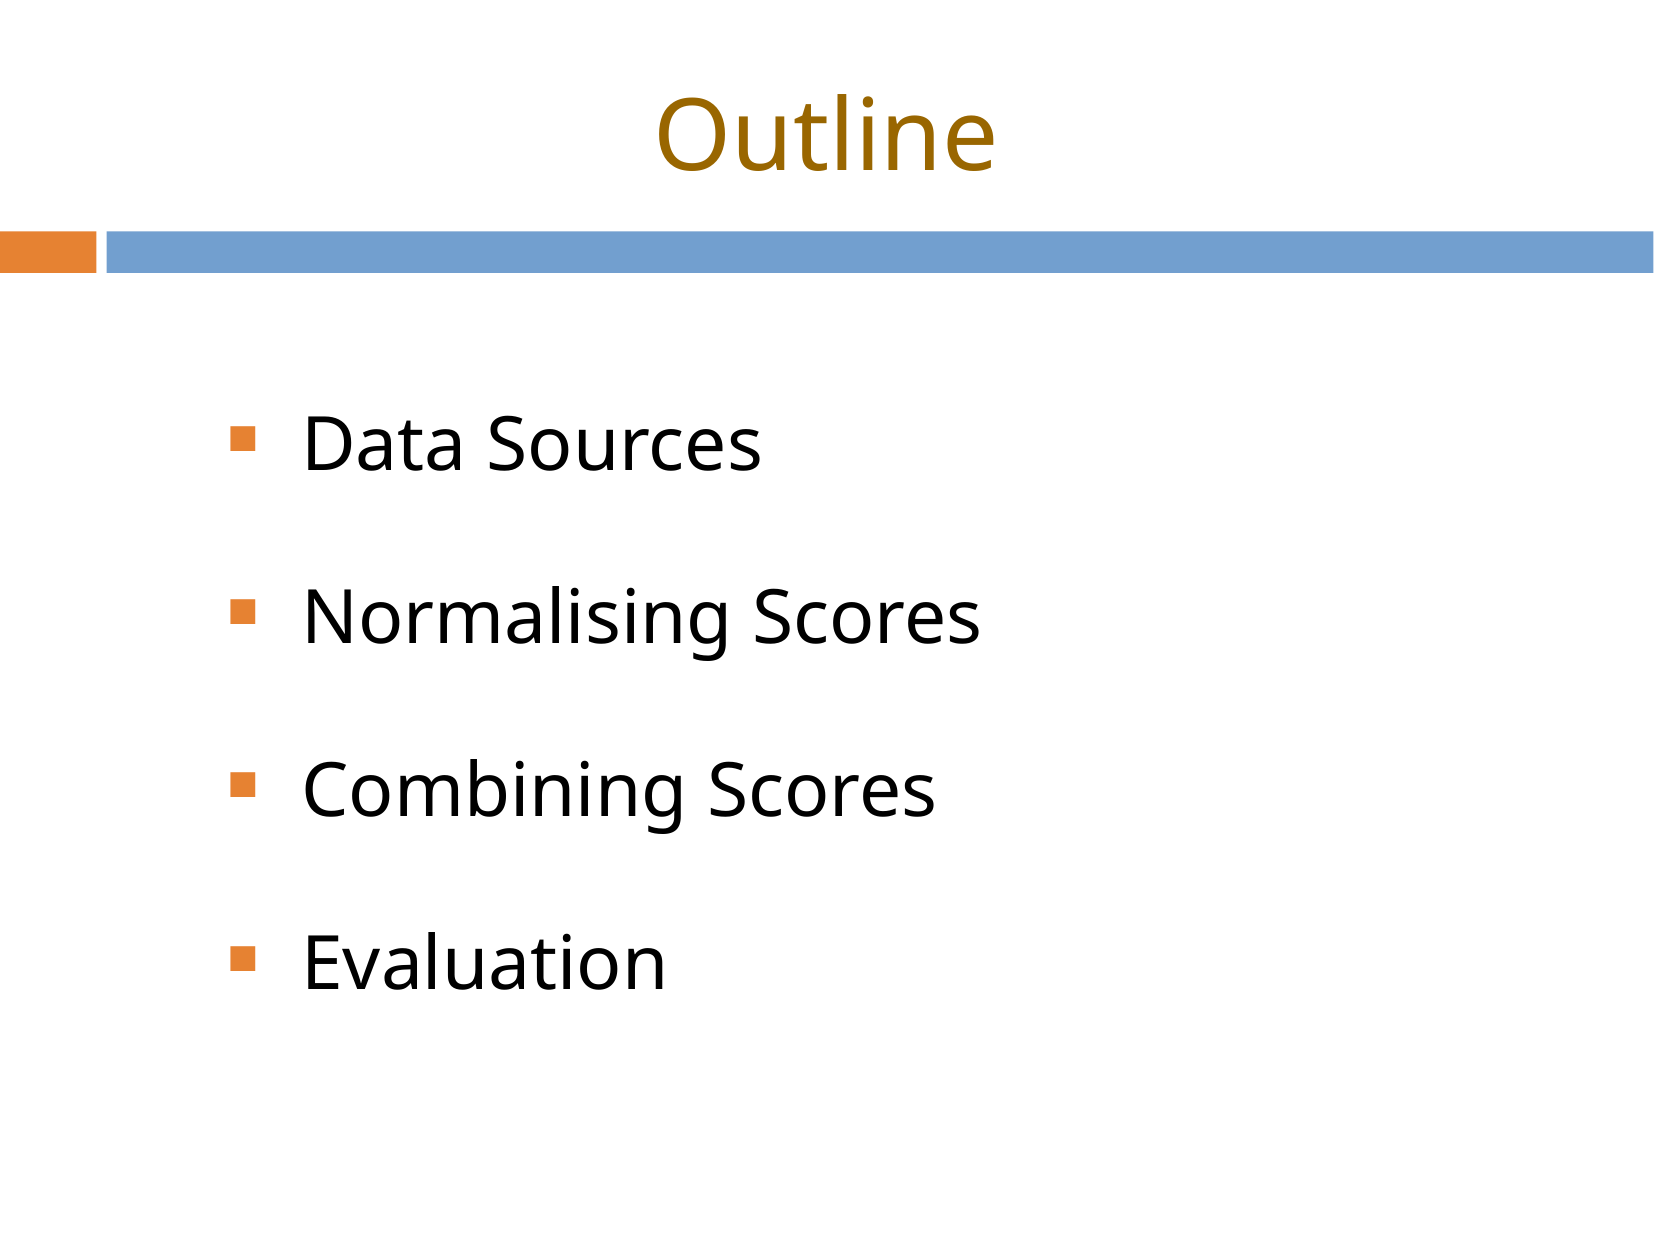

# Outline
Data Sources
Normalising Scores
Combining Scores
Evaluation